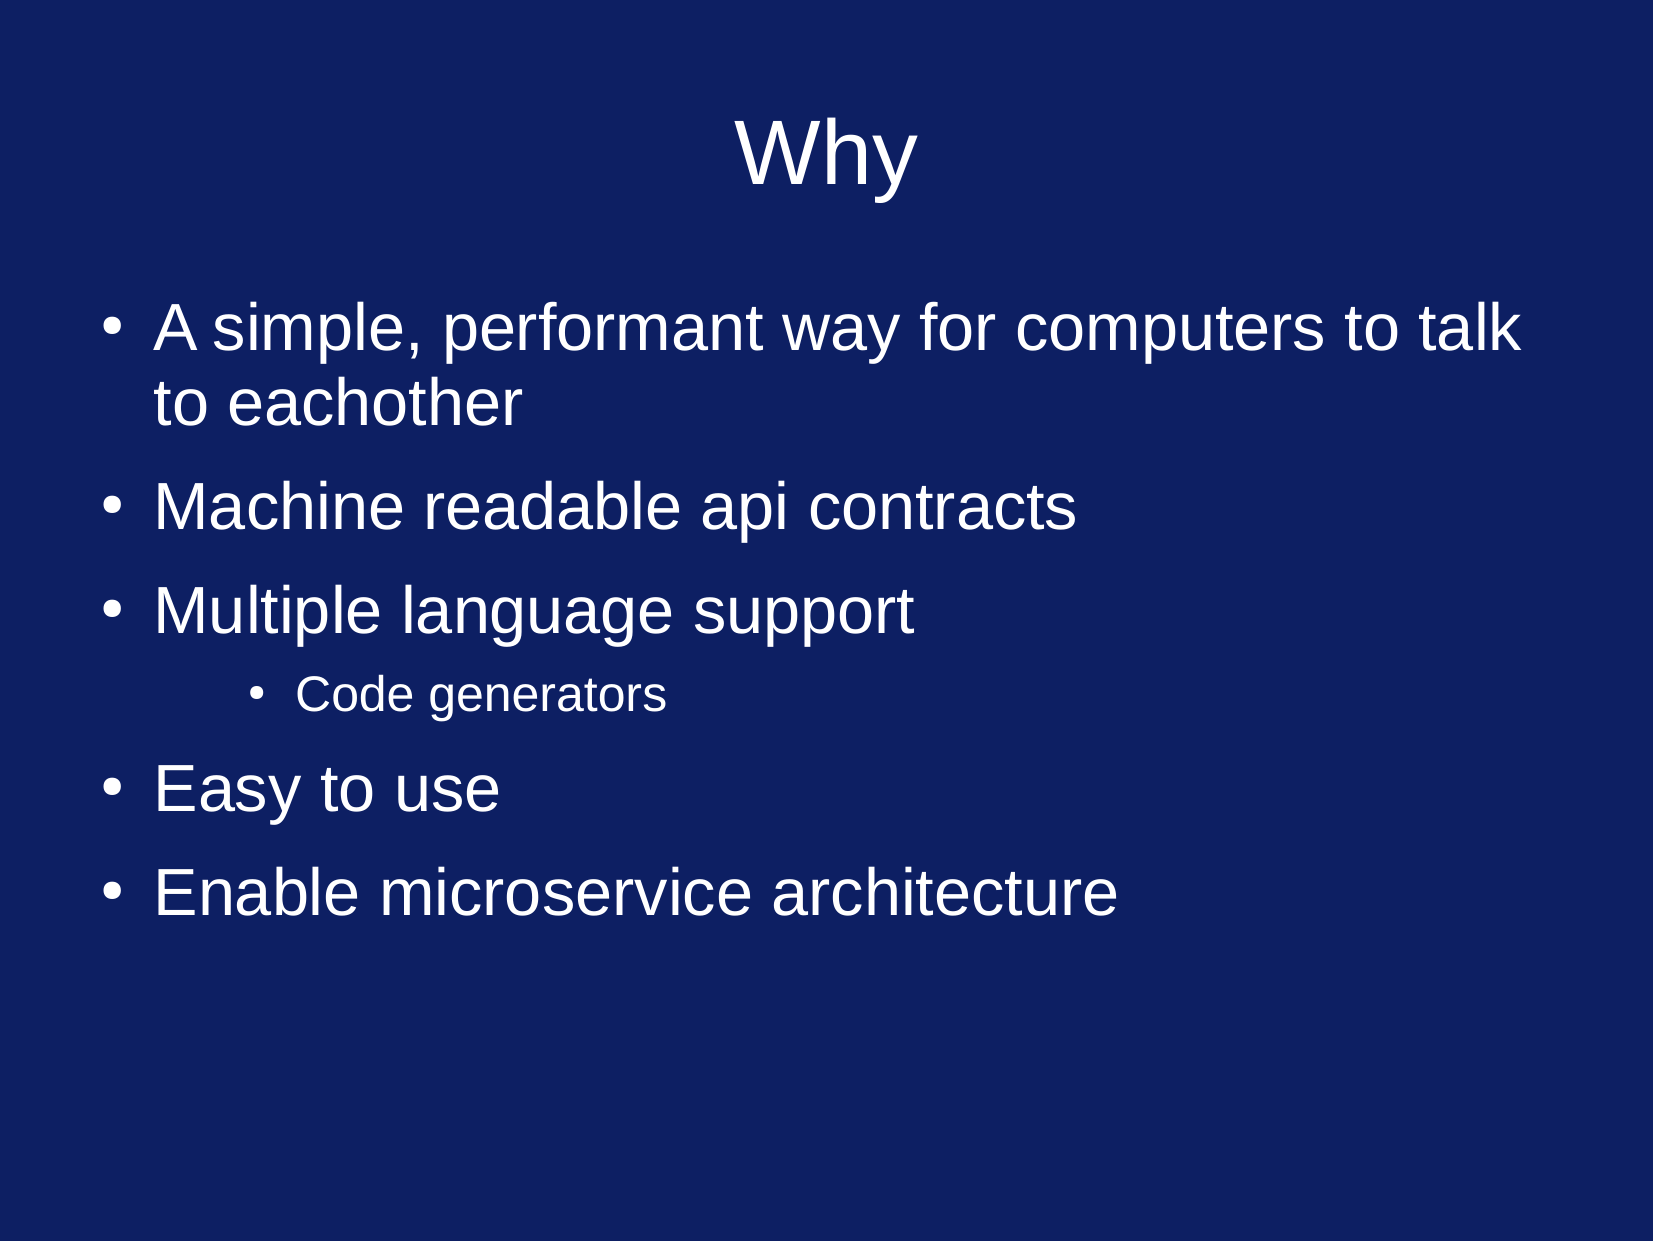

# Why
A simple, performant way for computers to talk to eachother
Machine readable api contracts
Multiple language support
Code generators
Easy to use
Enable microservice architecture